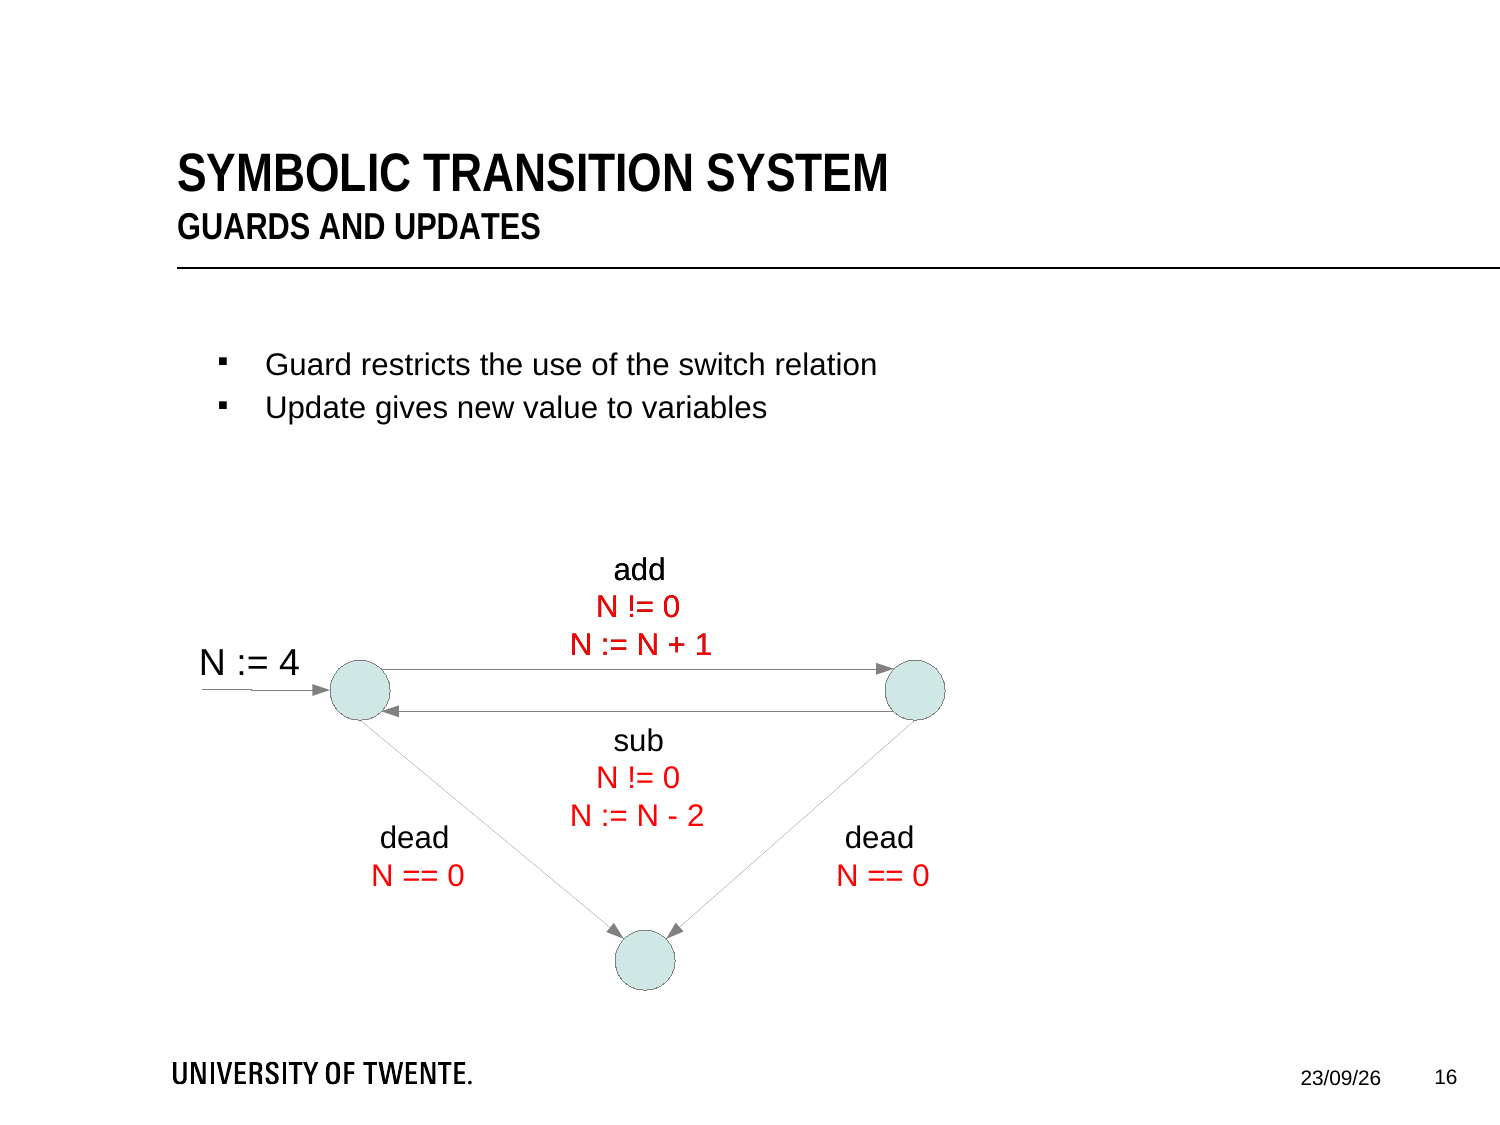

# SYMBOLIC TRANSITION SYSTEM GUARDS AND UPDATES
Guard restricts the use of the switch relation
Update gives new value to variables
 add
 N != 0
N := N + 1
 add
 N != 0
N := N + 1
N := 4
 sub
 N != 0
N := N - 2
 dead
 N == 0
 dead
 N == 0